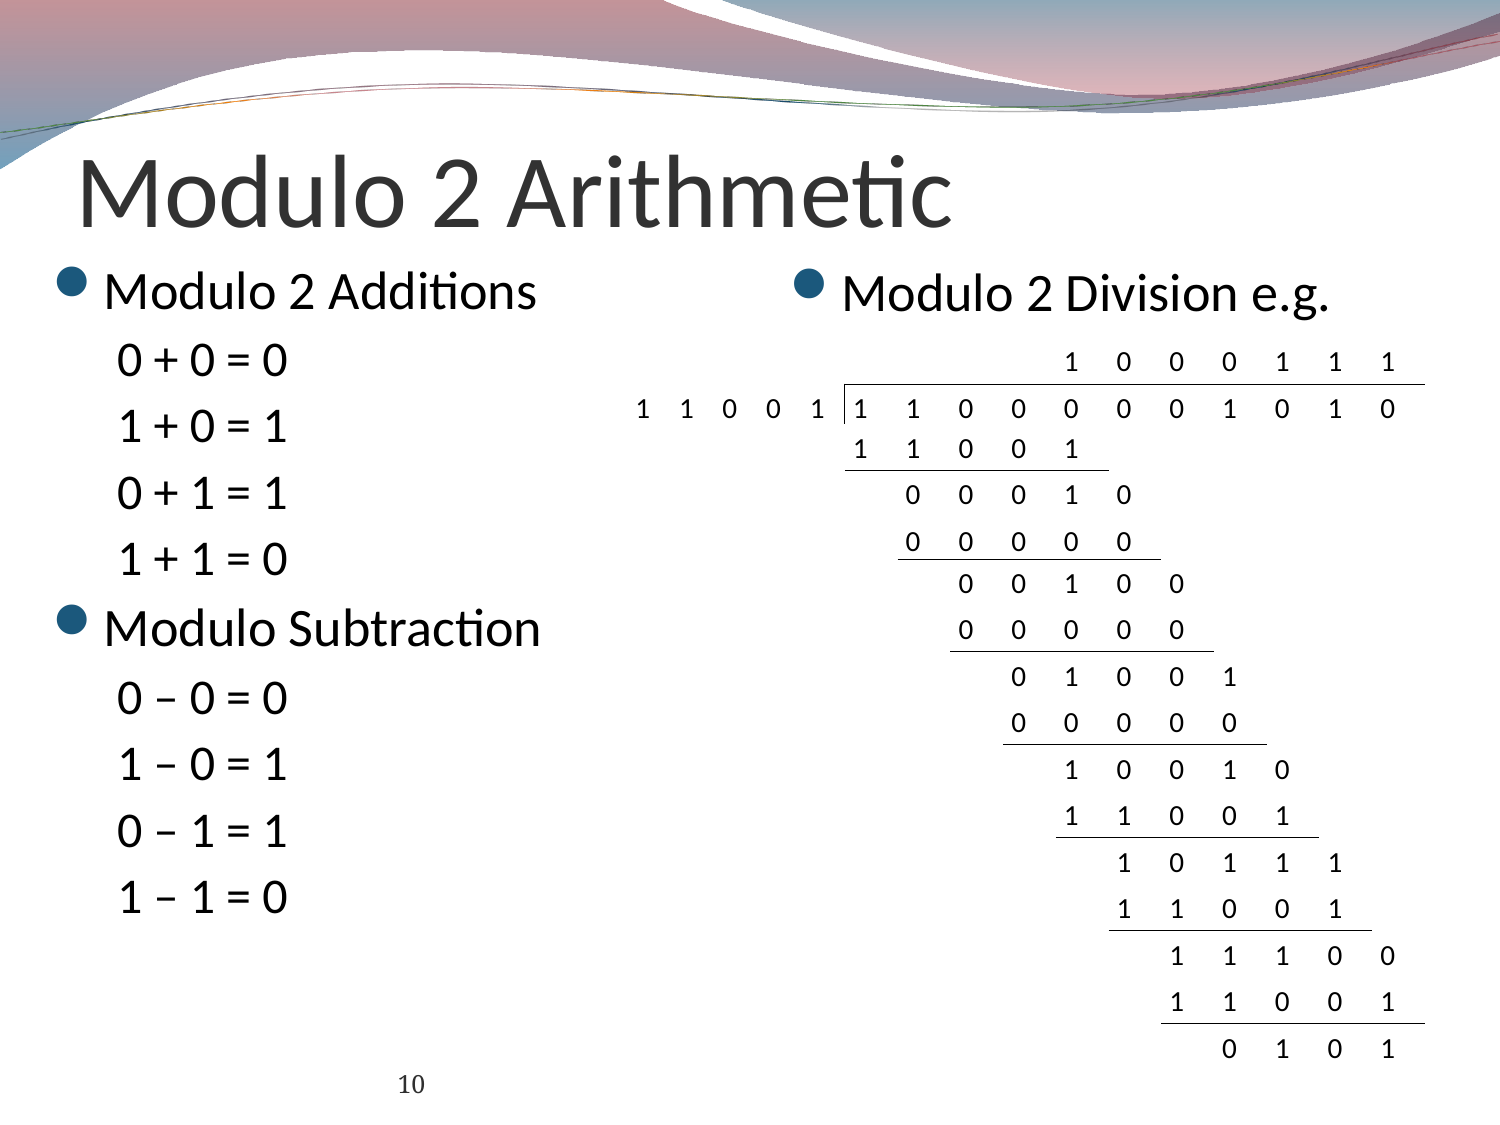

# Modulo 2 Arithmetic
Modulo 2 Division e.g.
Modulo 2 Additions
0 + 0 = 0
1 + 0 = 1
0 + 1 = 1
1 + 1 = 0
Modulo Subtraction
0 – 0 = 0
1 – 0 = 1
0 – 1 = 1
1 – 1 = 0
| | | | | | | | | | 1 | 0 | 0 | 0 | 1 | 1 | 1 |
| --- | --- | --- | --- | --- | --- | --- | --- | --- | --- | --- | --- | --- | --- | --- | --- |
| 1 | 1 | 0 | 0 | 1 | 1 | 1 | 0 | 0 | 0 | 0 | 0 | 1 | 0 | 1 | 0 |
| | | | | | 1 | 1 | 0 | 0 | 1 | | | | | | |
| | | | | | | 0 | 0 | 0 | 1 | 0 | | | | | |
| | | | | | | 0 | 0 | 0 | 0 | 0 | | | | | |
| | | | | | | | 0 | 0 | 1 | 0 | 0 | | | | |
| | | | | | | | 0 | 0 | 0 | 0 | 0 | | | | |
| | | | | | | | | 0 | 1 | 0 | 0 | 1 | | | |
| | | | | | | | | 0 | 0 | 0 | 0 | 0 | | | |
| | | | | | | | | | 1 | 0 | 0 | 1 | 0 | | |
| | | | | | | | | | 1 | 1 | 0 | 0 | 1 | | |
| | | | | | | | | | | 1 | 0 | 1 | 1 | 1 | |
| | | | | | | | | | | 1 | 1 | 0 | 0 | 1 | |
| | | | | | | | | | | | 1 | 1 | 1 | 0 | 0 |
| | | | | | | | | | | | 1 | 1 | 0 | 0 | 1 |
| | | | | | | | | | | | | 0 | 1 | 0 | 1 |